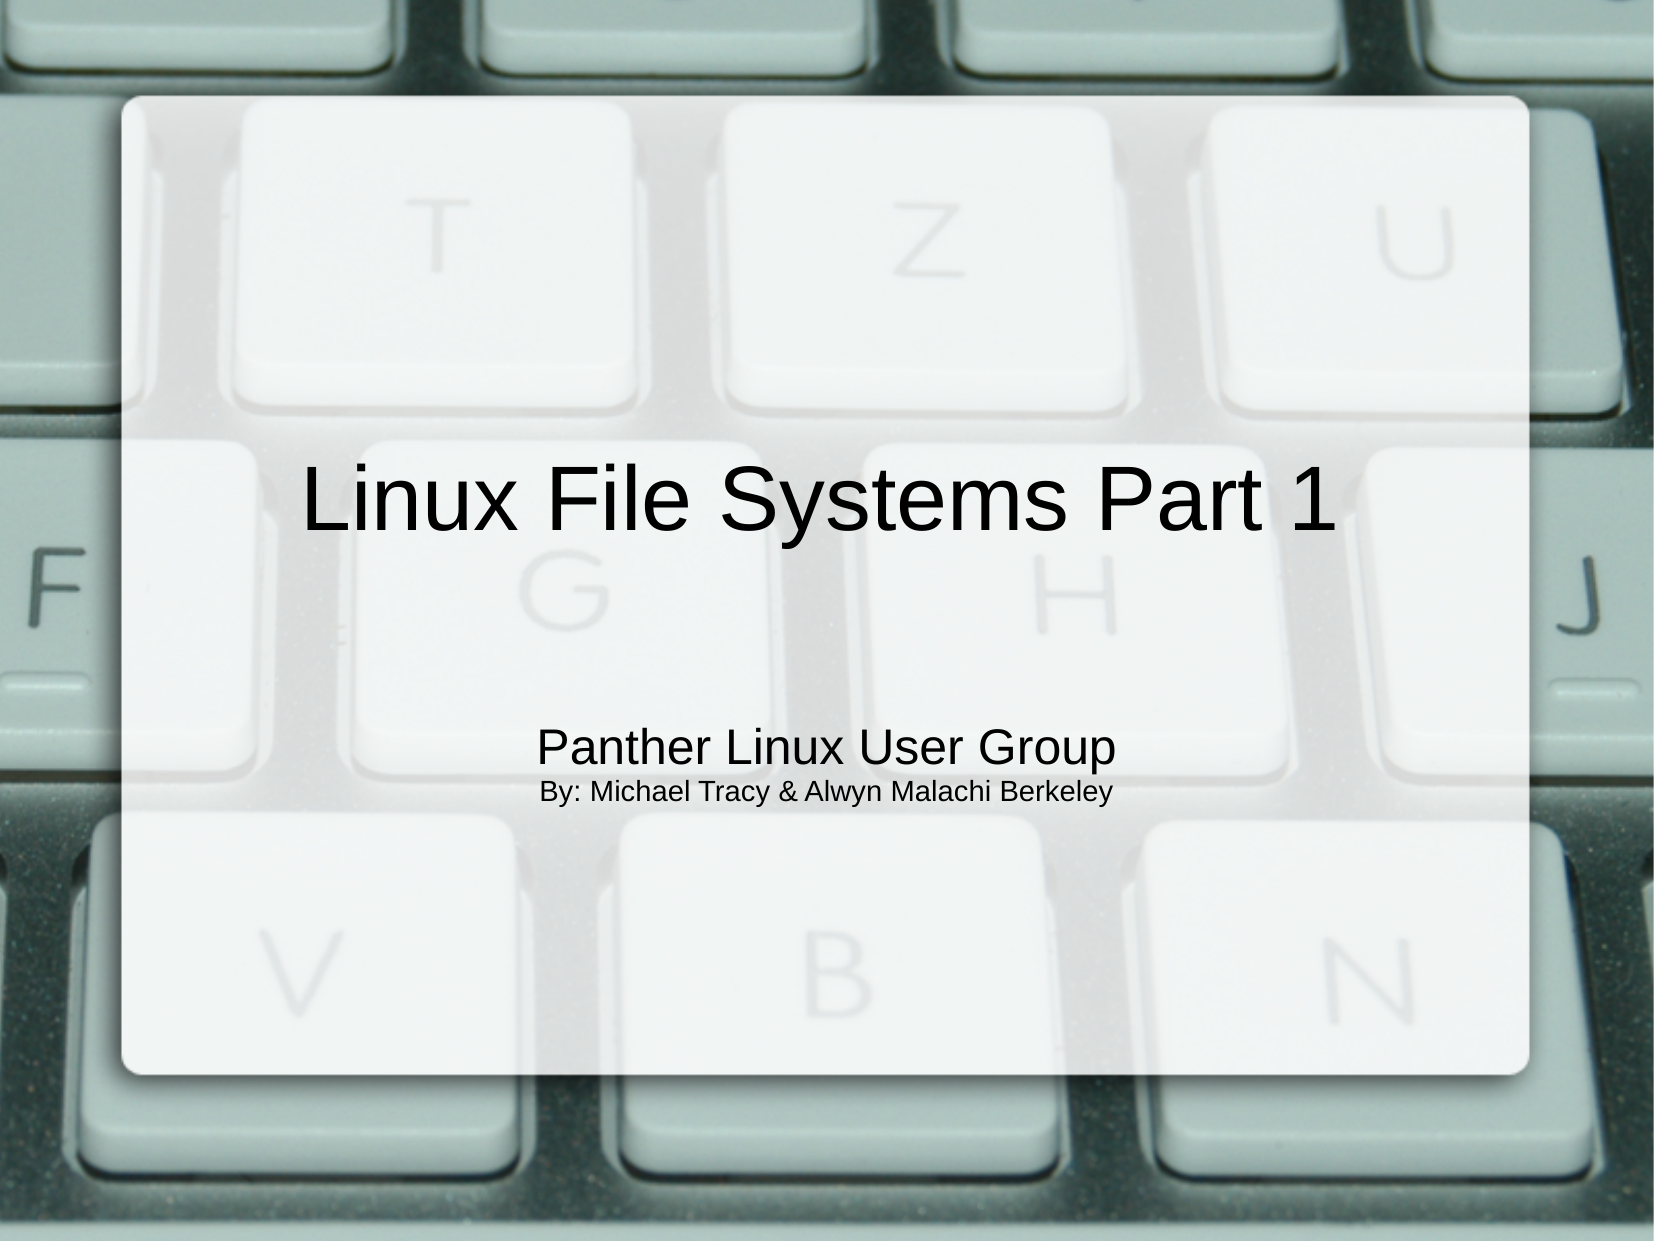

Panther Linux User Group
By: Michael Tracy & Alwyn Malachi Berkeley
# Linux File Systems Part 1